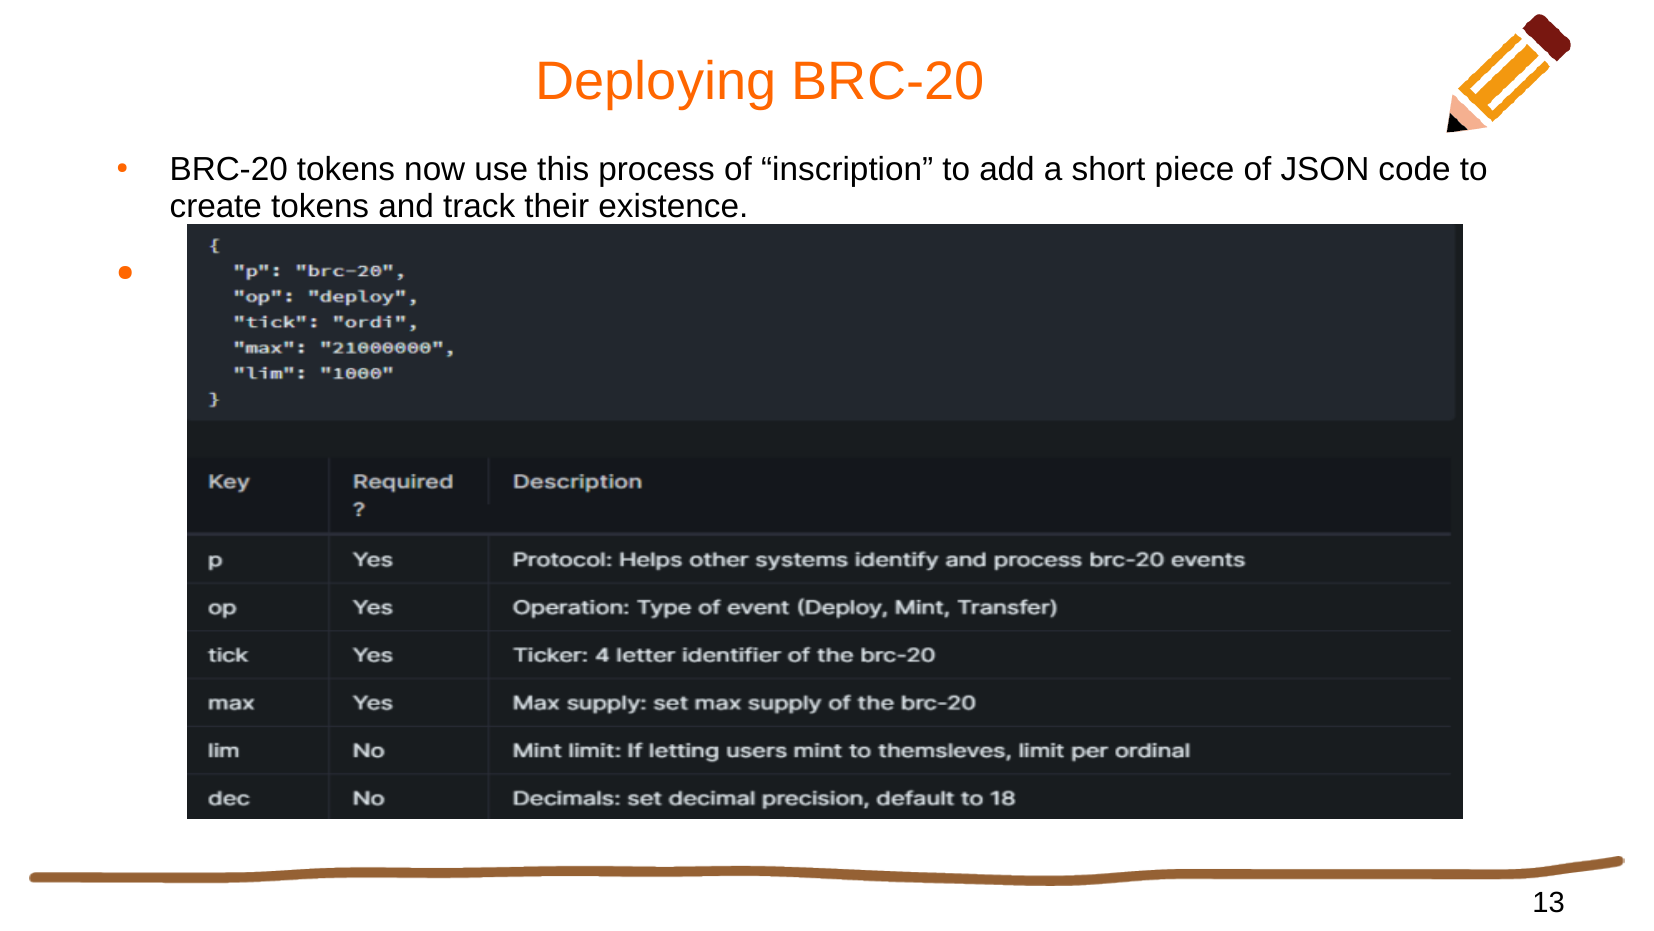

# Deploying BRC-20
BRC-20 tokens now use this process of “inscription” to add a short piece of JSON code to create tokens and track their existence.
13